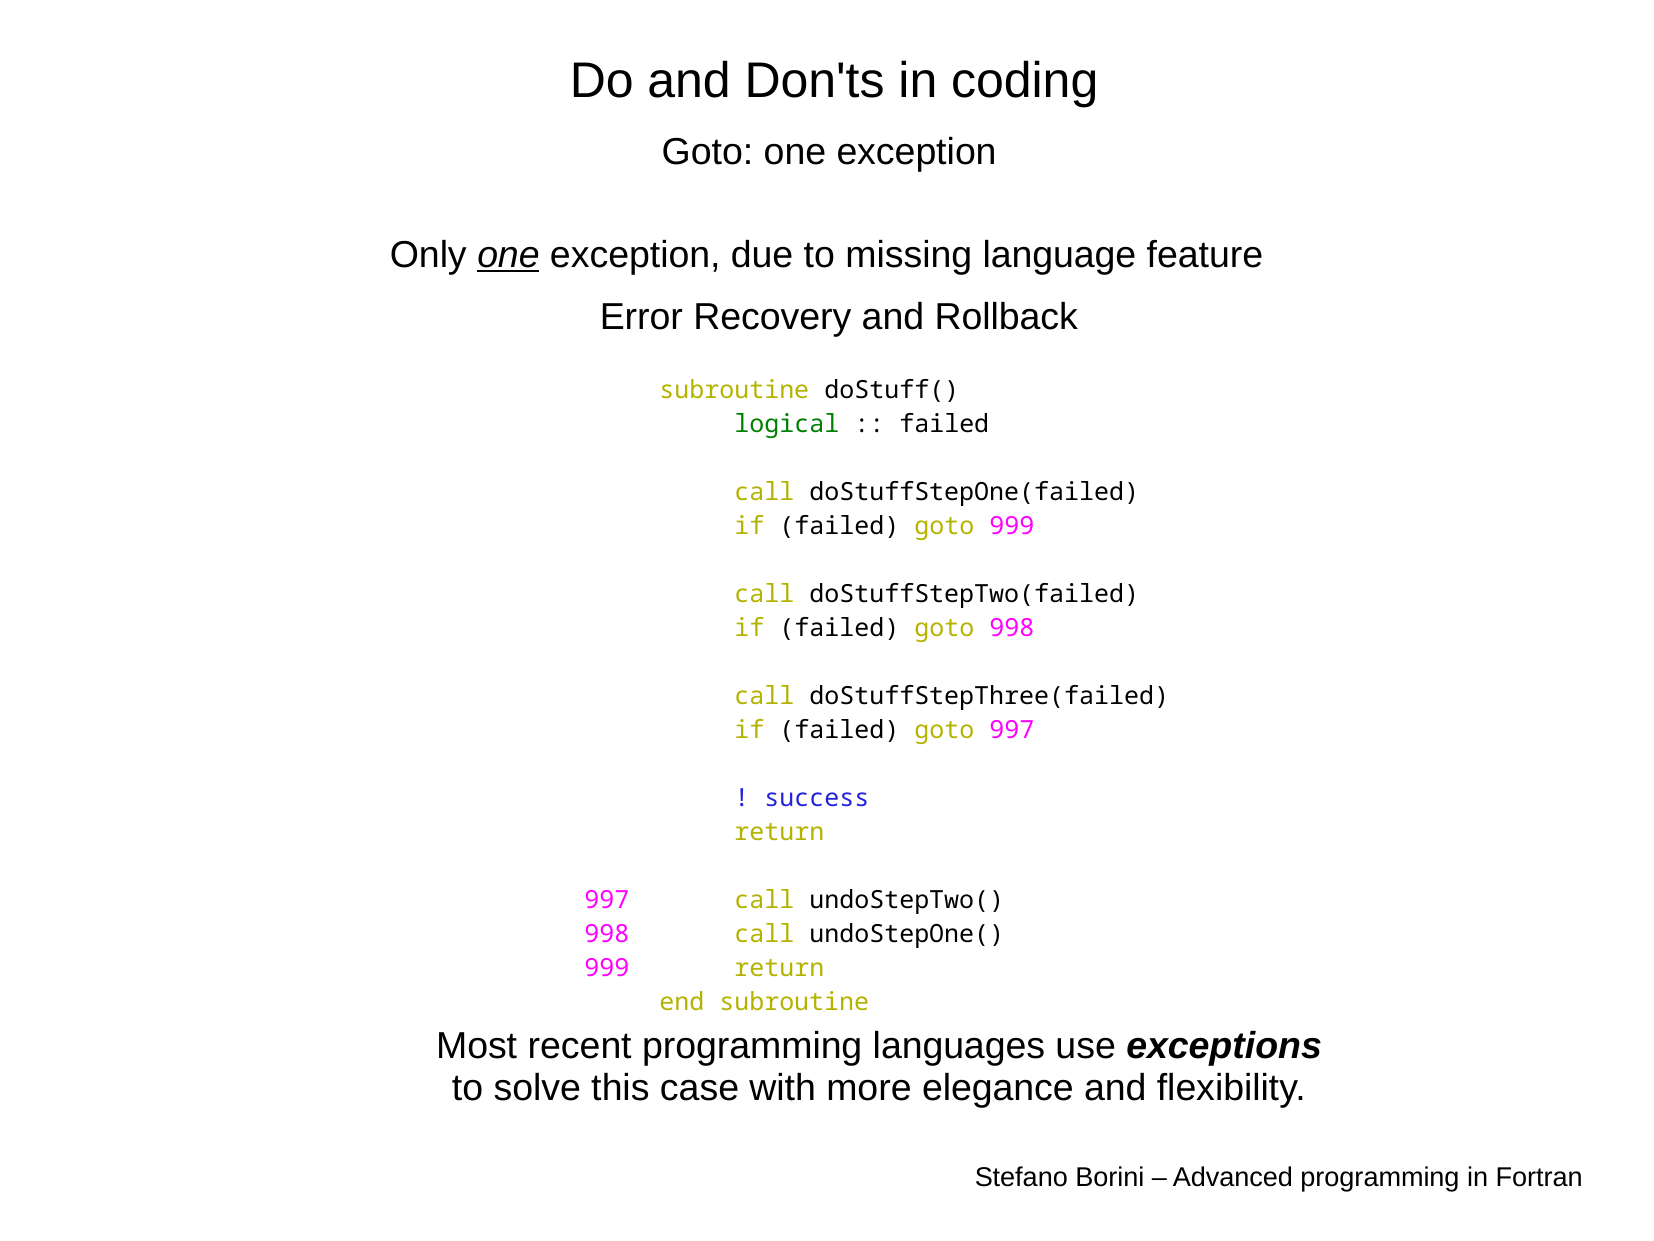

Do and Don'ts in coding
Goto: one exception
Only one exception, due to missing language feature
Error Recovery and Rollback
	subroutine doStuff()
		logical :: failed
		call doStuffStepOne(failed)
		if (failed) goto 999
		call doStuffStepTwo(failed)
		if (failed) goto 998
		call doStuffStepThree(failed)
		if (failed) goto 997
		! success
		return
997		call undoStepTwo()
998		call undoStepOne()
999		return
	end subroutine
Most recent programming languages use exceptions
to solve this case with more elegance and flexibility.
Stefano Borini – Advanced programming in Fortran